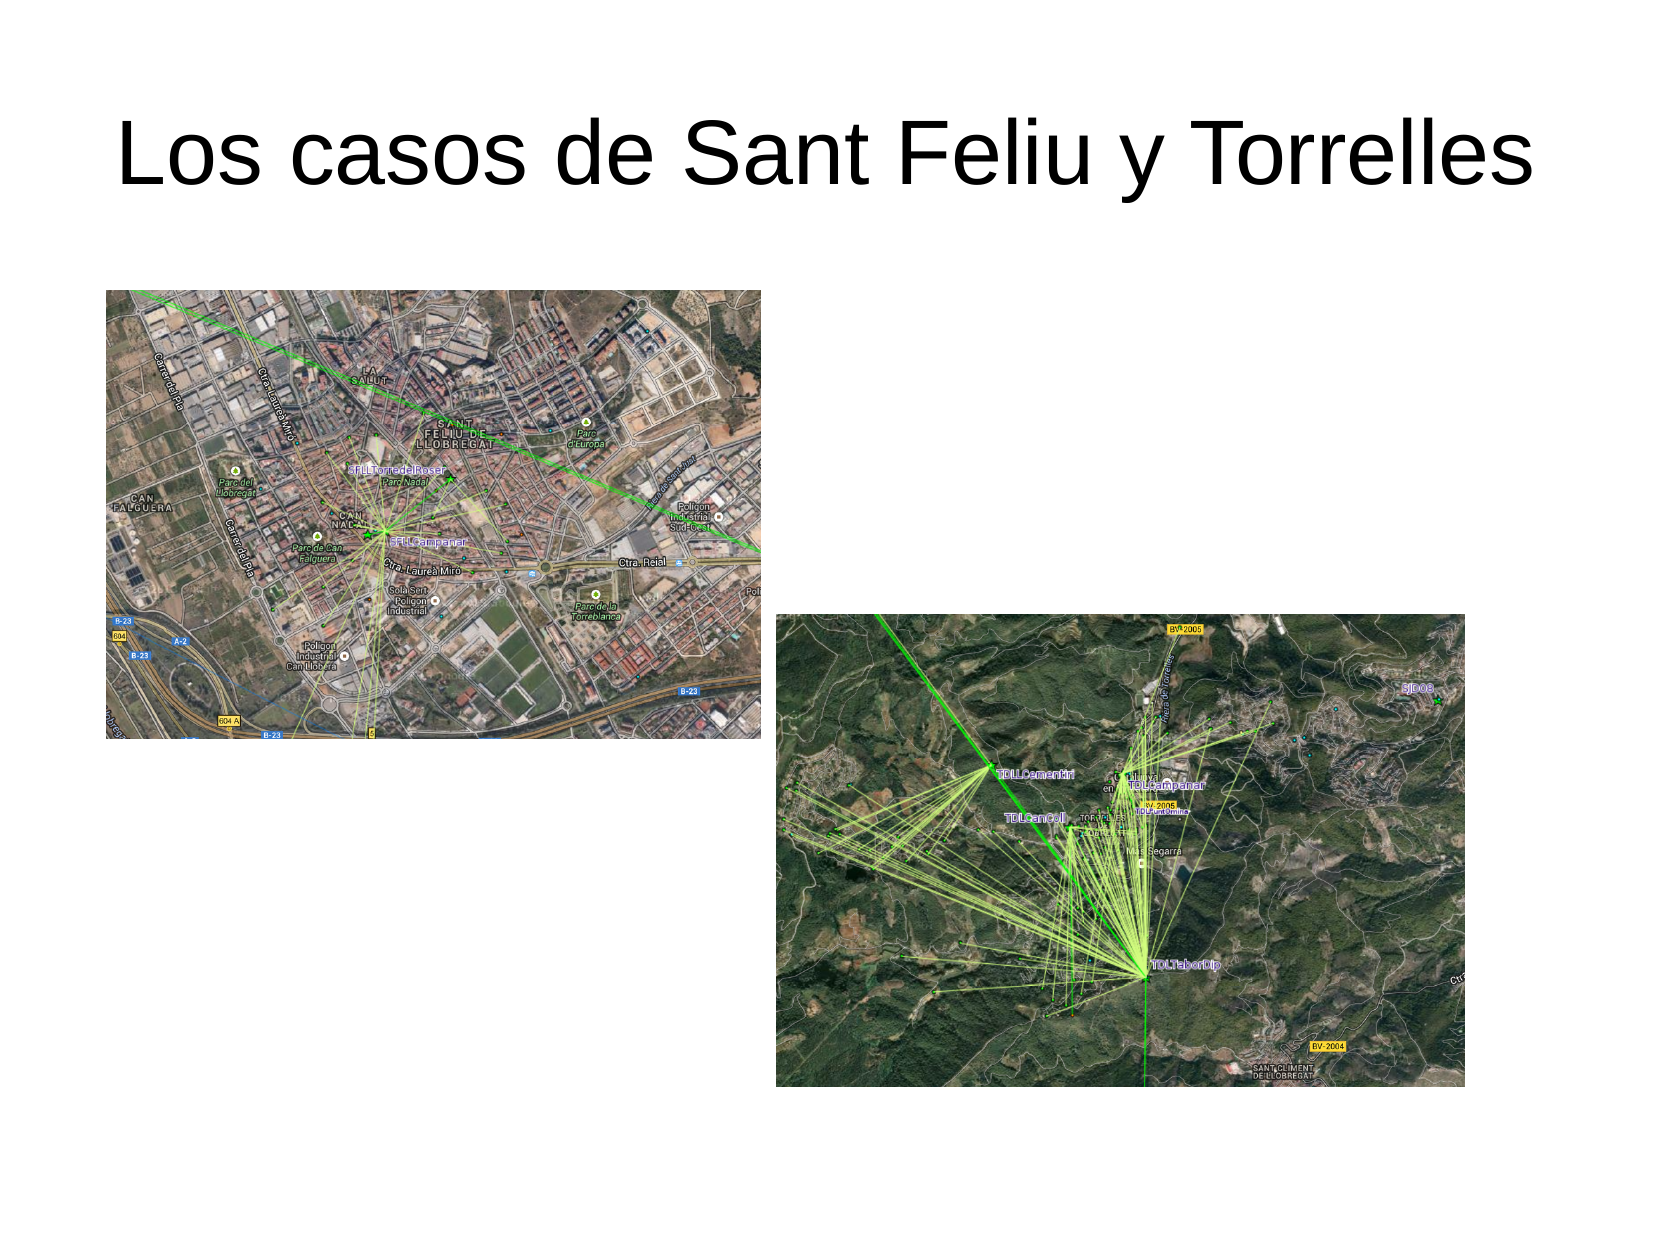

# Los casos de Sant Feliu y Torrelles